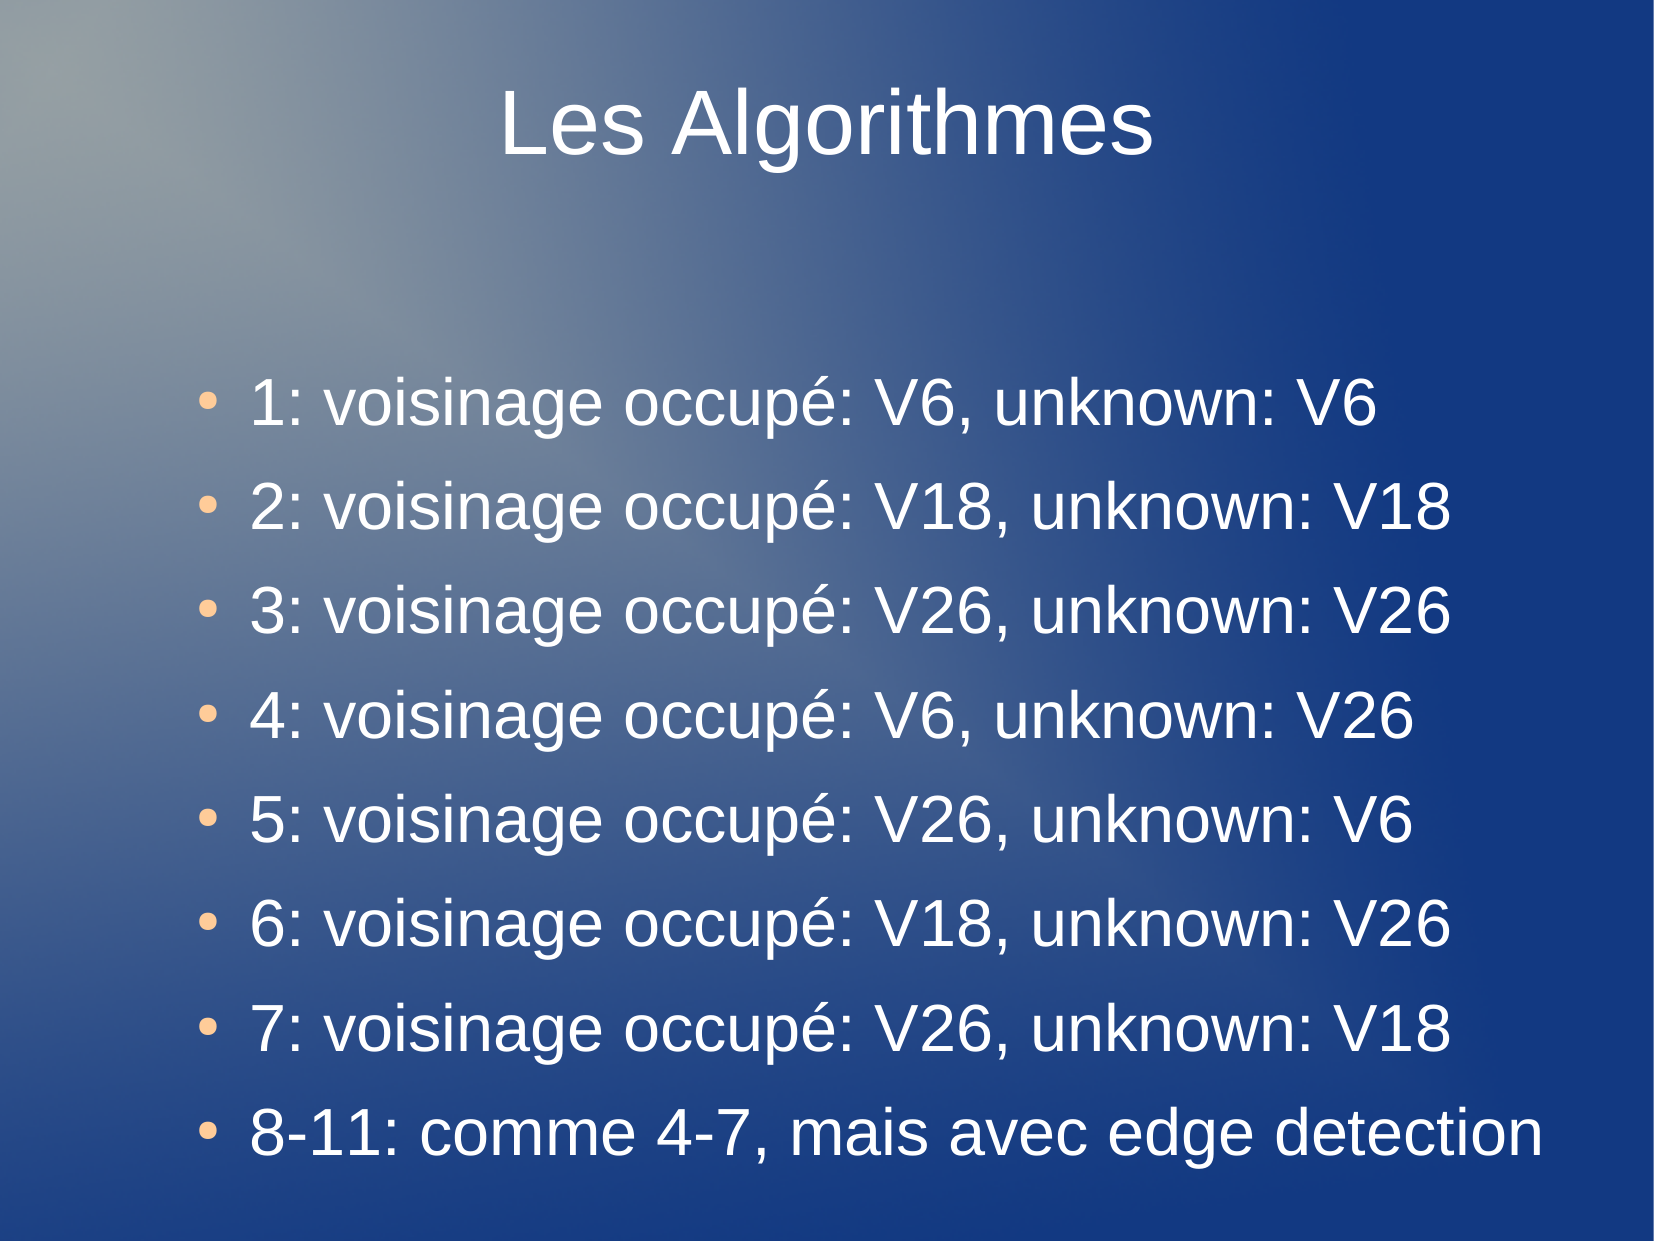

# Les Algorithmes
1: voisinage occupé: V6, unknown: V6
2: voisinage occupé: V18, unknown: V18
3: voisinage occupé: V26, unknown: V26
4: voisinage occupé: V6, unknown: V26
5: voisinage occupé: V26, unknown: V6
6: voisinage occupé: V18, unknown: V26
7: voisinage occupé: V26, unknown: V18
8-11: comme 4-7, mais avec edge detection